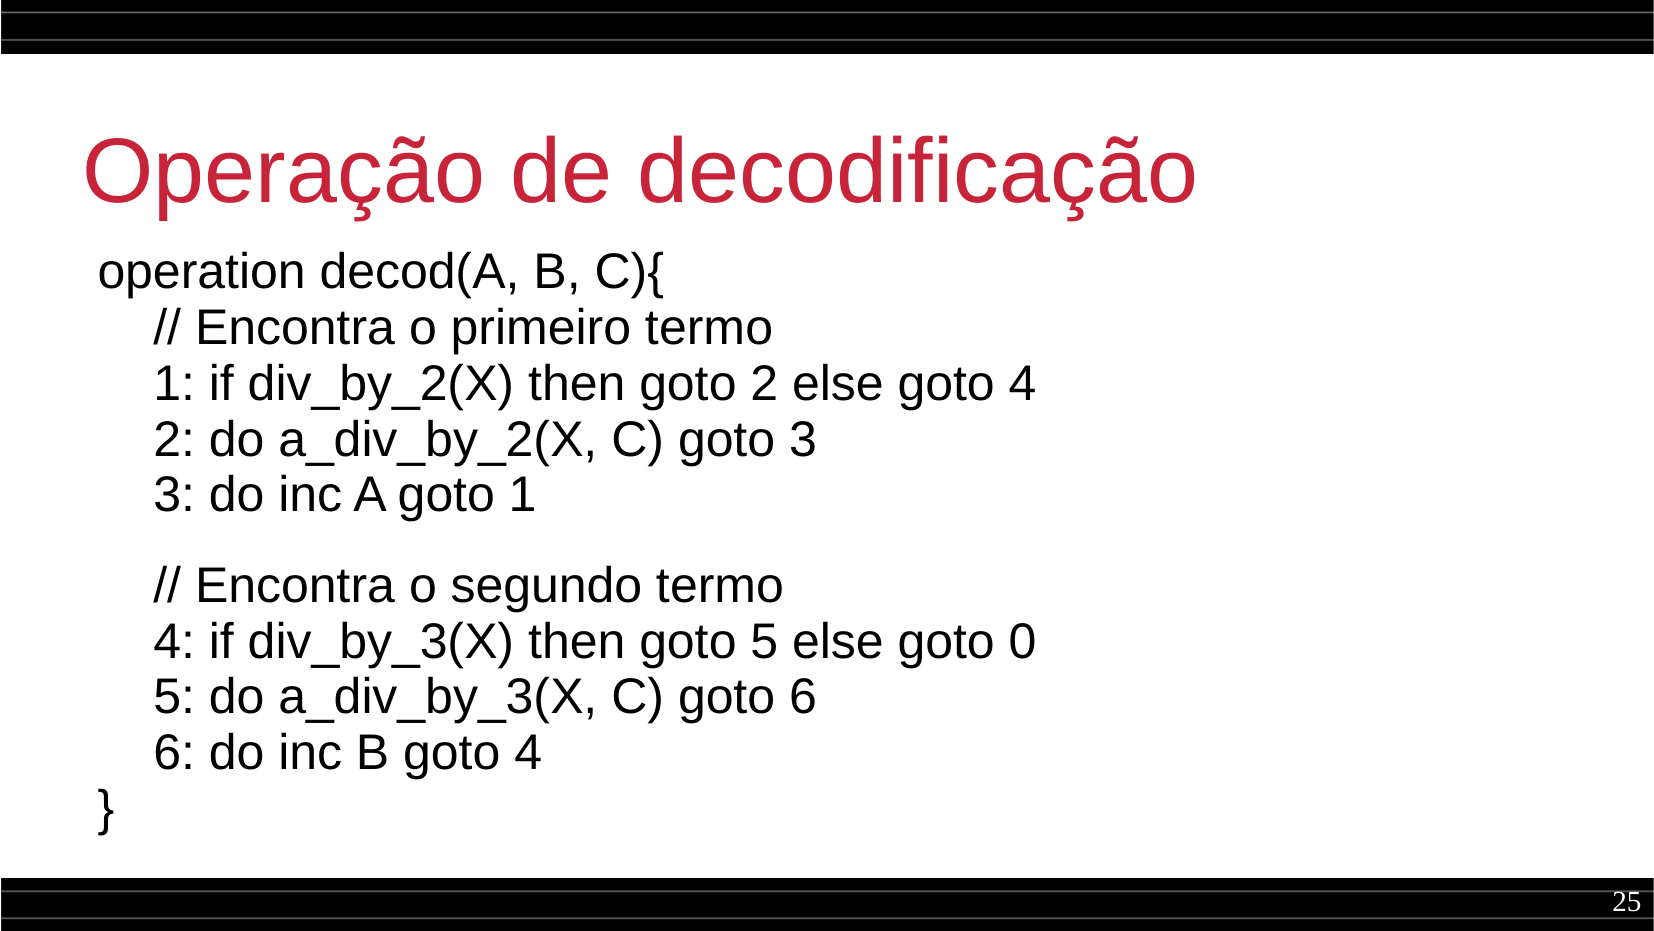

# Operação de decodificação
operation decod(A, B, C){
 // Encontra o primeiro termo
 1: if div_by_2(X) then goto 2 else goto 4
 2: do a_div_by_2(X, C) goto 3
 3: do inc A goto 1
 // Encontra o segundo termo
 4: if div_by_3(X) then goto 5 else goto 0
 5: do a_div_by_3(X, C) goto 6
 6: do inc B goto 4
}